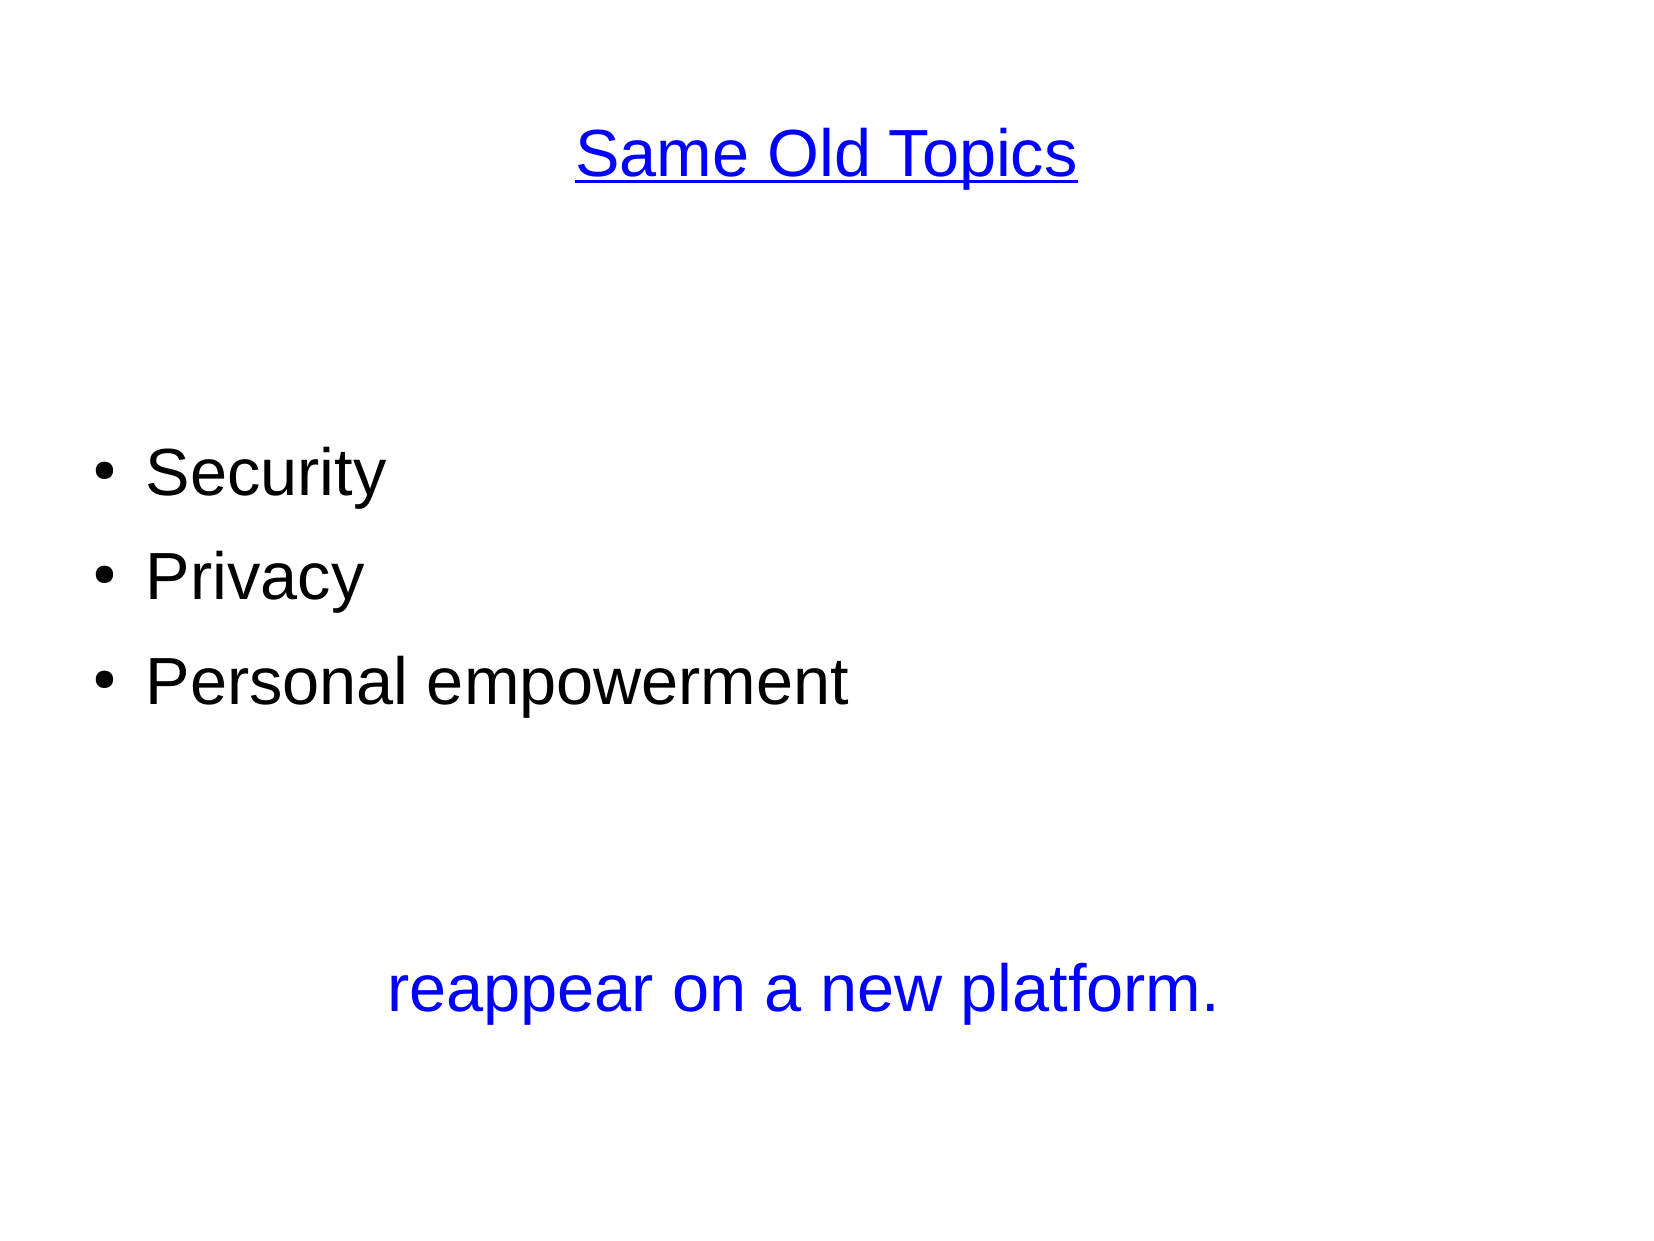

# Same Old Topics
Security
Privacy
Personal empowerment
reappear on a new platform.